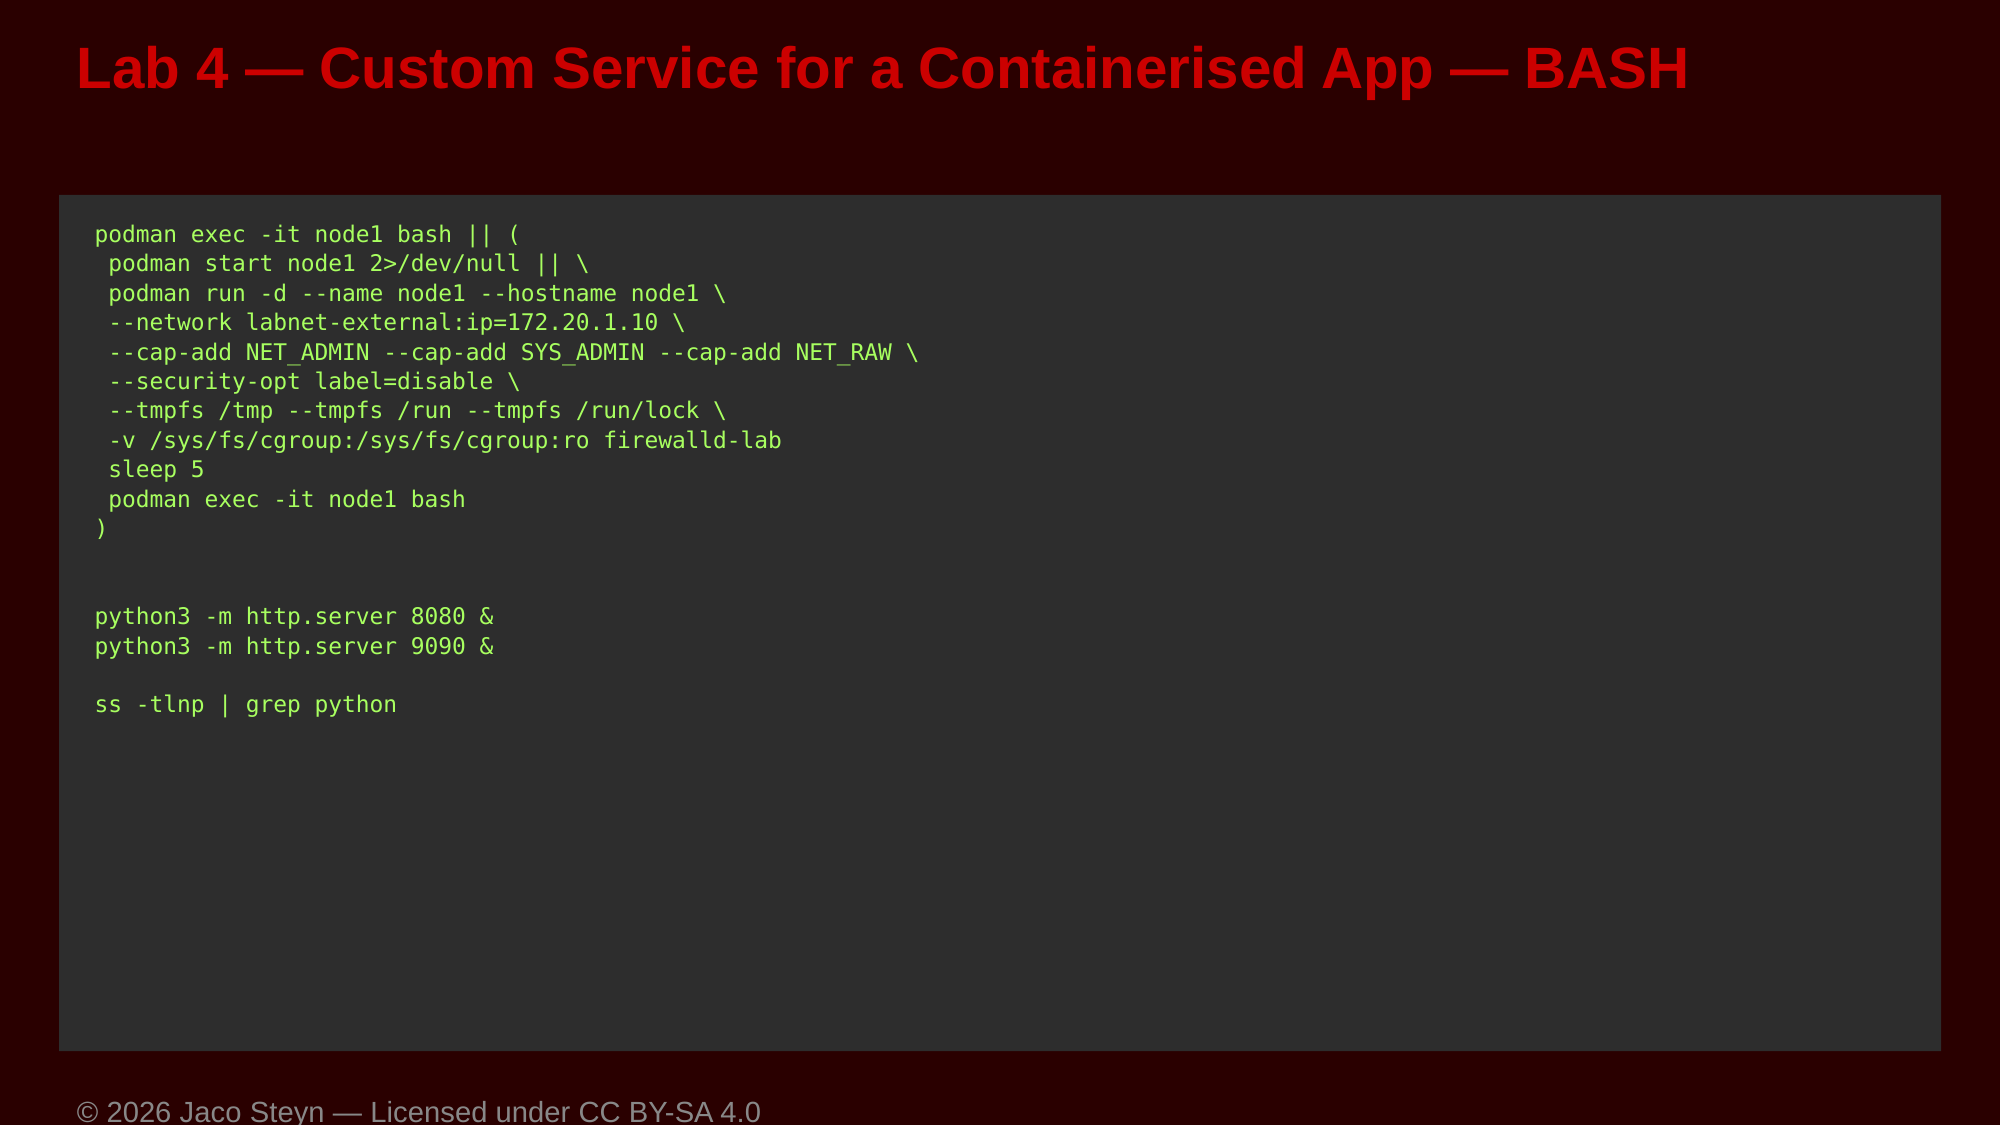

Lab 4 — Custom Service for a Containerised App — BASH
podman exec -it node1 bash || (
 podman start node1 2>/dev/null || \
 podman run -d --name node1 --hostname node1 \
 --network labnet-external:ip=172.20.1.10 \
 --cap-add NET_ADMIN --cap-add SYS_ADMIN --cap-add NET_RAW \
 --security-opt label=disable \
 --tmpfs /tmp --tmpfs /run --tmpfs /run/lock \
 -v /sys/fs/cgroup:/sys/fs/cgroup:ro firewalld-lab
 sleep 5
 podman exec -it node1 bash
)
python3 -m http.server 8080 &
python3 -m http.server 9090 &
ss -tlnp | grep python
© 2026 Jaco Steyn — Licensed under CC BY-SA 4.0